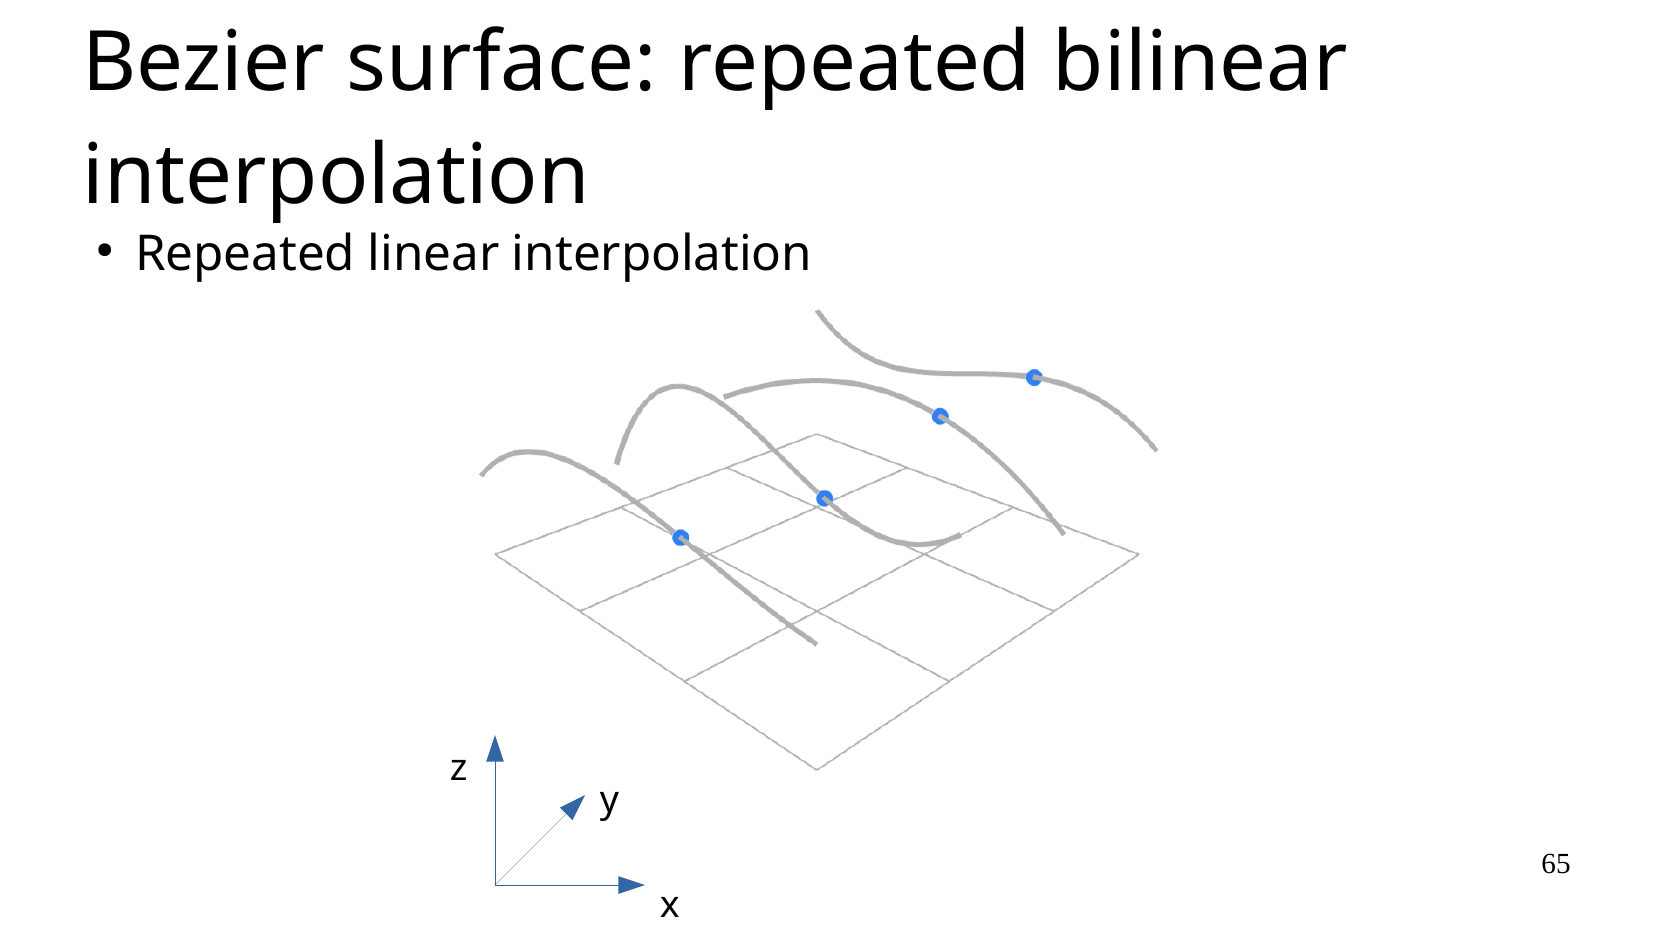

# Bezier surface: repeated bilinear interpolation
Repeated linear interpolation
z
y
65
x